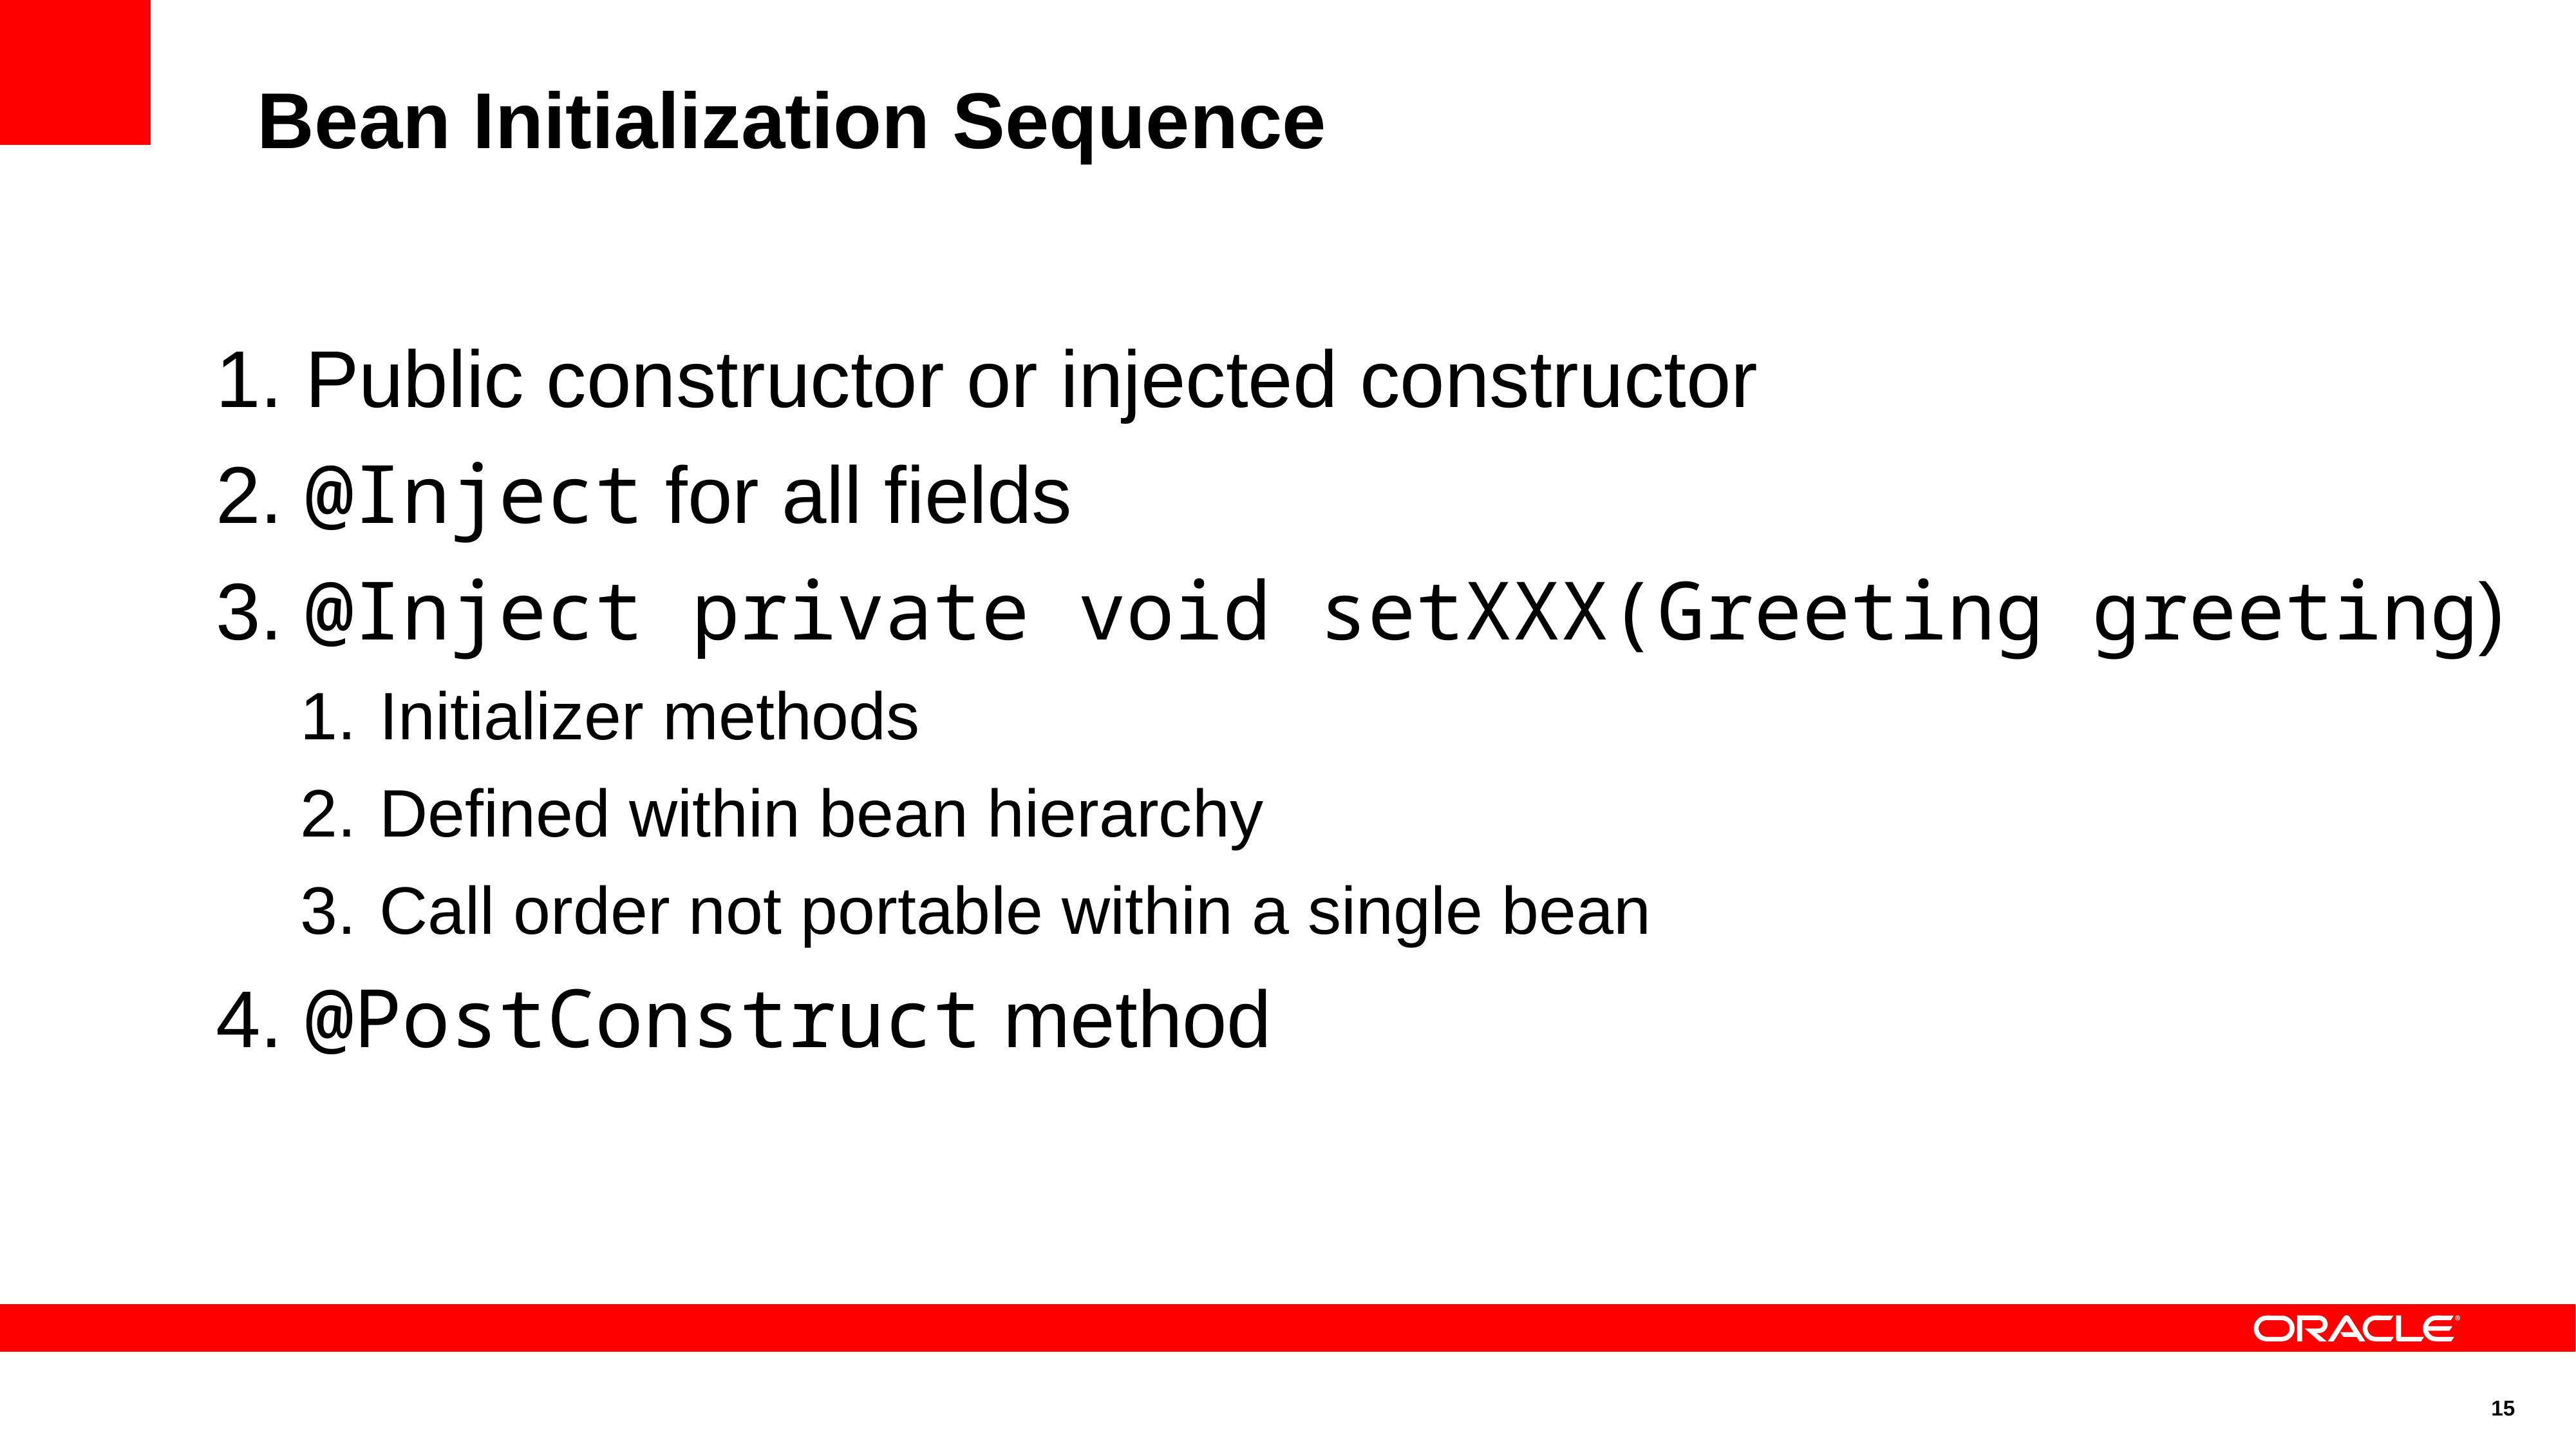

# Bean Initialization Sequence
 Public constructor or injected constructor
 @Inject for all fields
 @Inject private void setXXX(Greeting greeting)
 Initializer methods
 Defined within bean hierarchy
 Call order not portable within a single bean
 @PostConstruct method